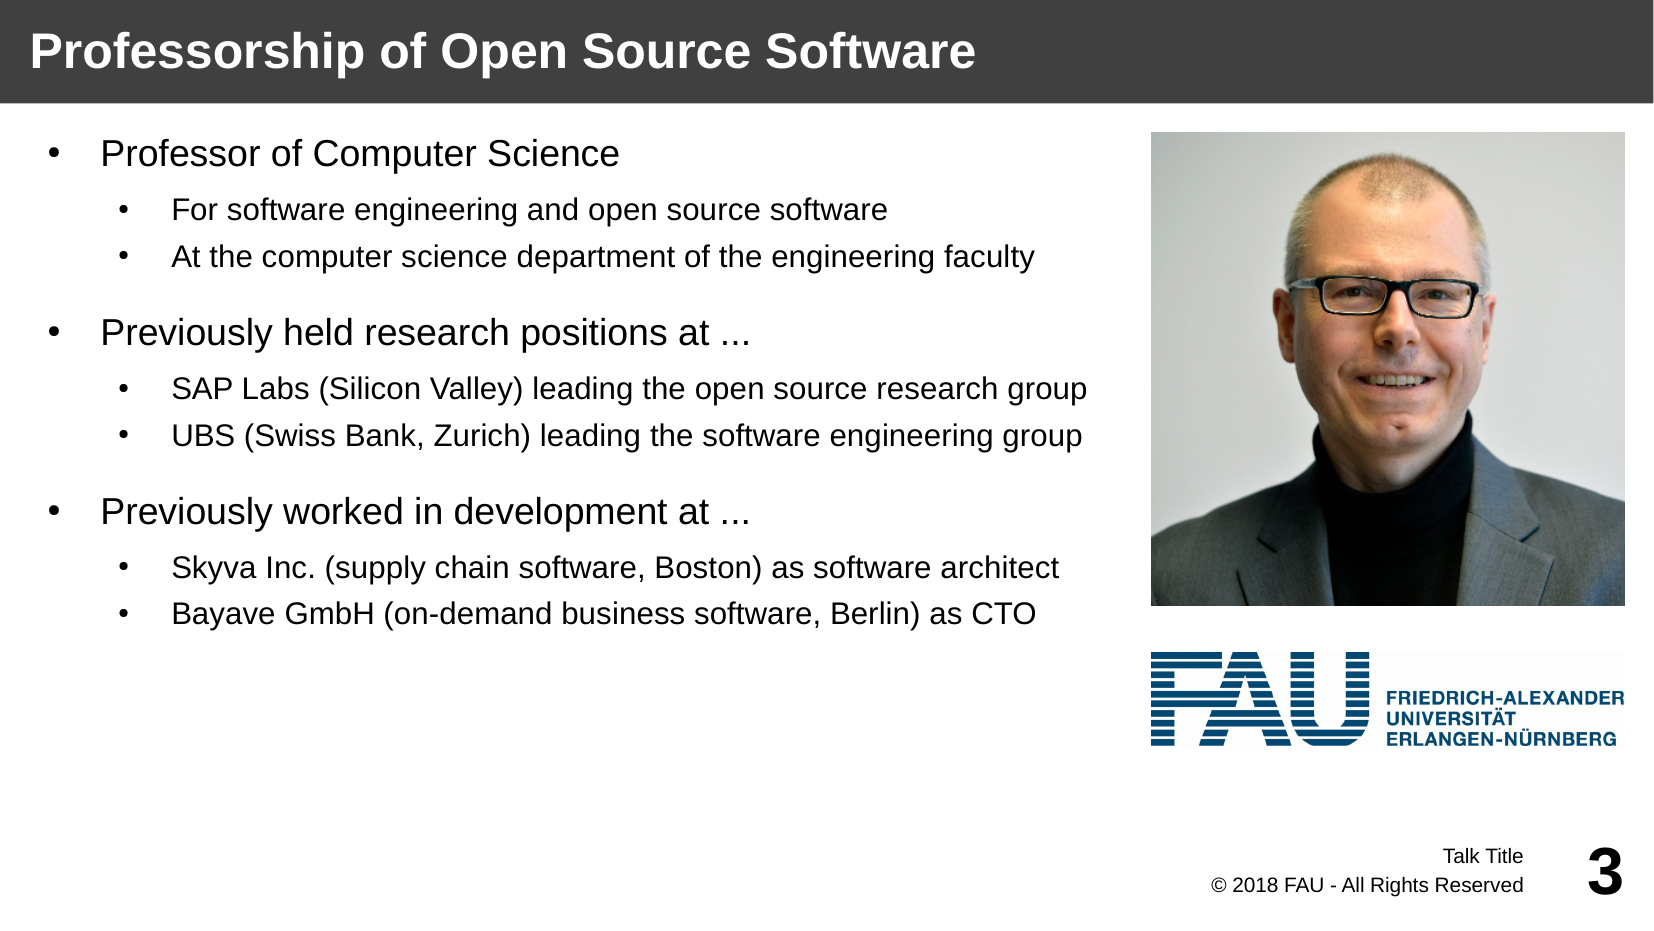

# Professorship of Open Source Software
Professor of Computer Science
For software engineering and open source software
At the computer science department of the engineering faculty
Previously held research positions at ...
SAP Labs (Silicon Valley) leading the open source research group
UBS (Swiss Bank, Zurich) leading the software engineering group
Previously worked in development at ...
Skyva Inc. (supply chain software, Boston) as software architect
Bayave GmbH (on-demand business software, Berlin) as CTO
Talk Title
3
© 2018 FAU - All Rights Reserved